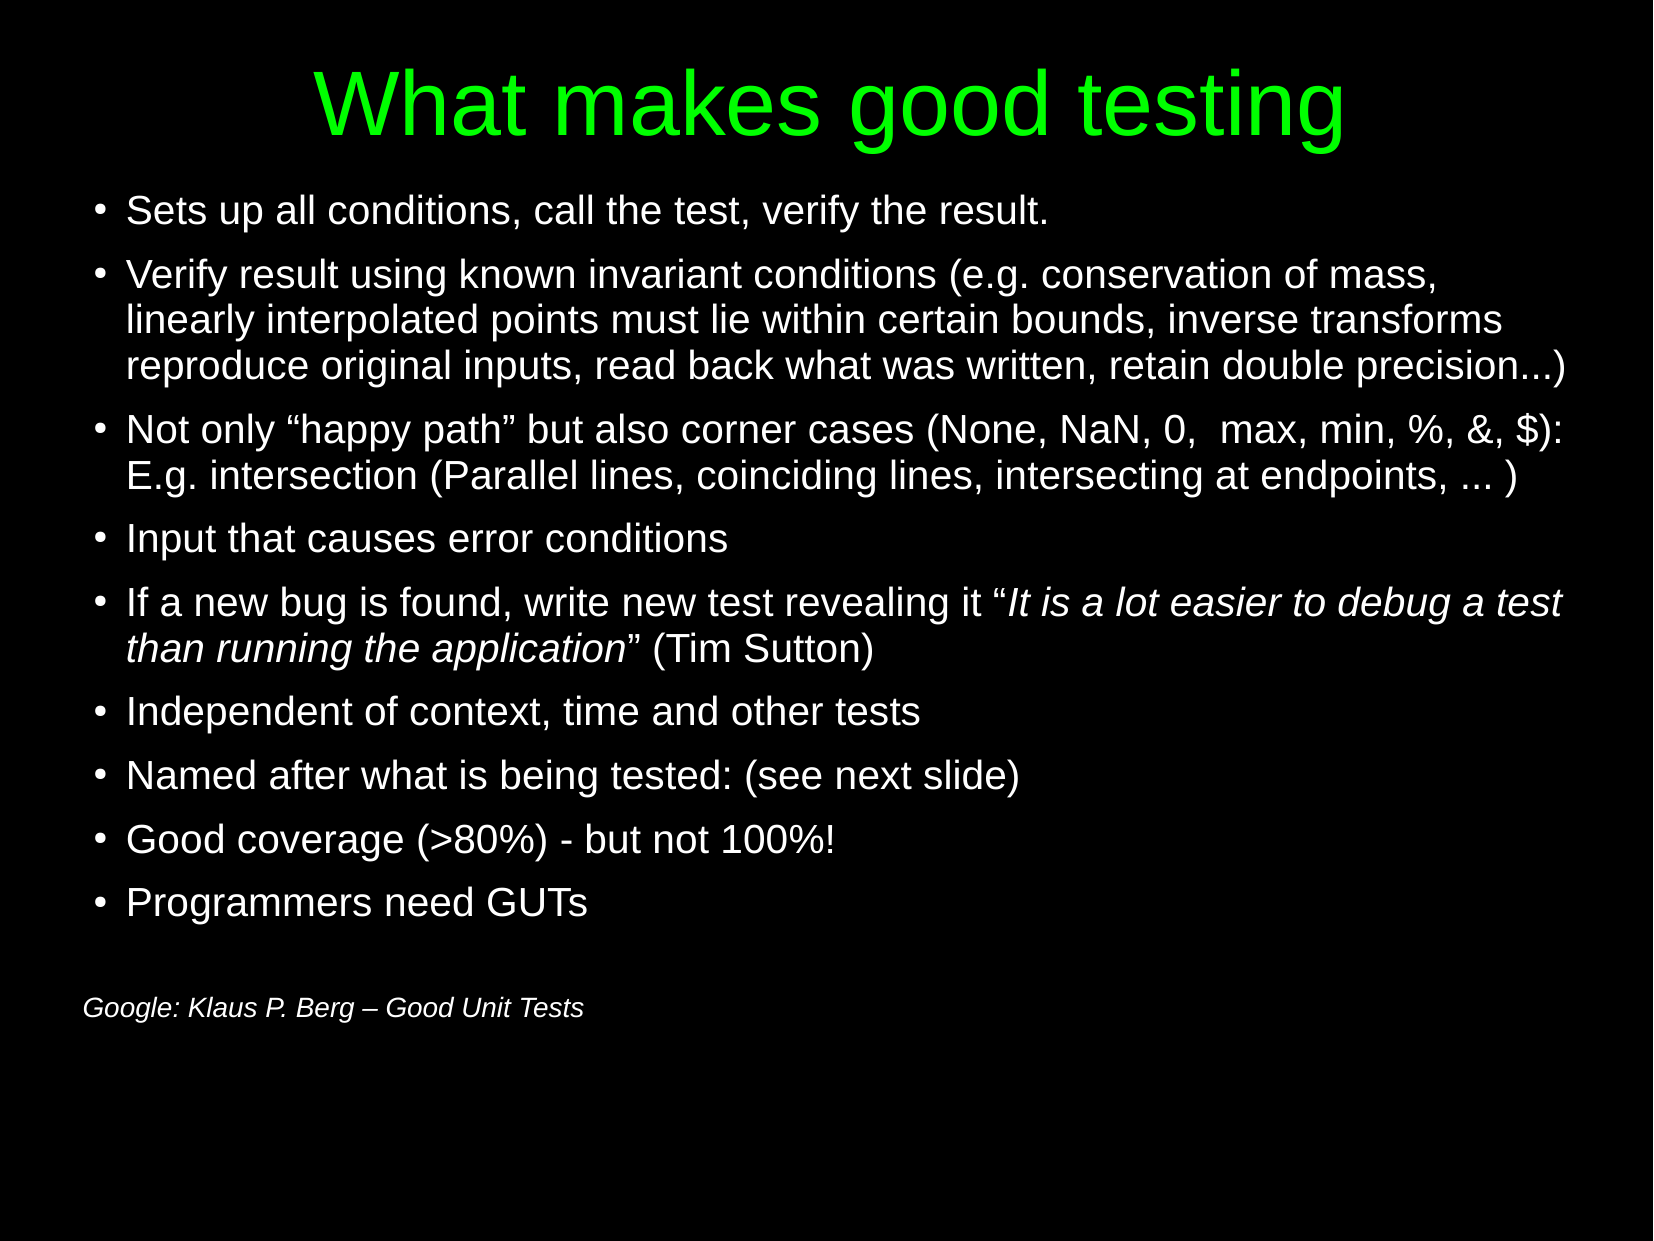

# What makes good testing
Sets up all conditions, call the test, verify the result.
Verify result using known invariant conditions (e.g. conservation of mass, linearly interpolated points must lie within certain bounds, inverse transforms reproduce original inputs, read back what was written, retain double precision...)
Not only “happy path” but also corner cases (None, NaN, 0, max, min, %, &, $): E.g. intersection (Parallel lines, coinciding lines, intersecting at endpoints, ... )
Input that causes error conditions
If a new bug is found, write new test revealing it “It is a lot easier to debug a test than running the application” (Tim Sutton)
Independent of context, time and other tests
Named after what is being tested: (see next slide)
Good coverage (>80%) - but not 100%!
Programmers need GUTs
Google: Klaus P. Berg – Good Unit Tests